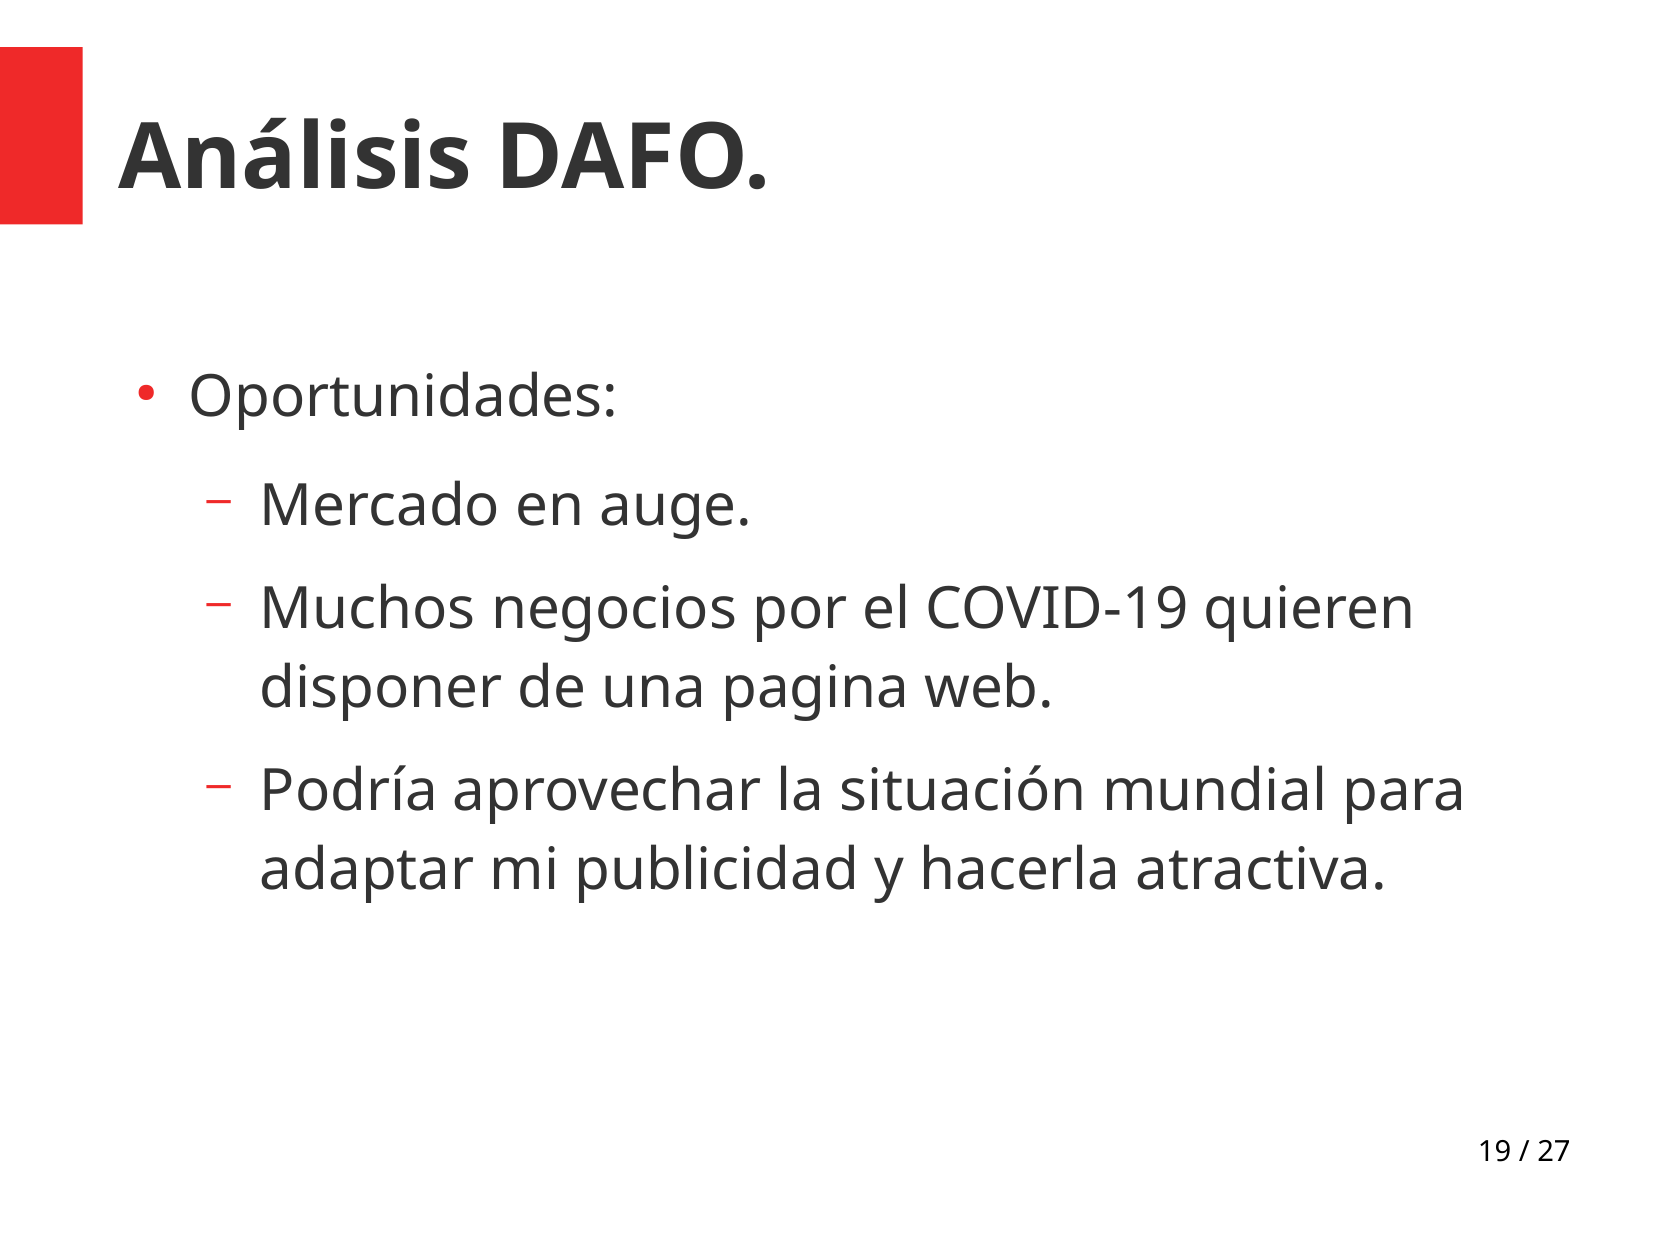

# Análisis DAFO.
Oportunidades:
Mercado en auge.
Muchos negocios por el COVID-19 quieren disponer de una pagina web.
Podría aprovechar la situación mundial para adaptar mi publicidad y hacerla atractiva.
19